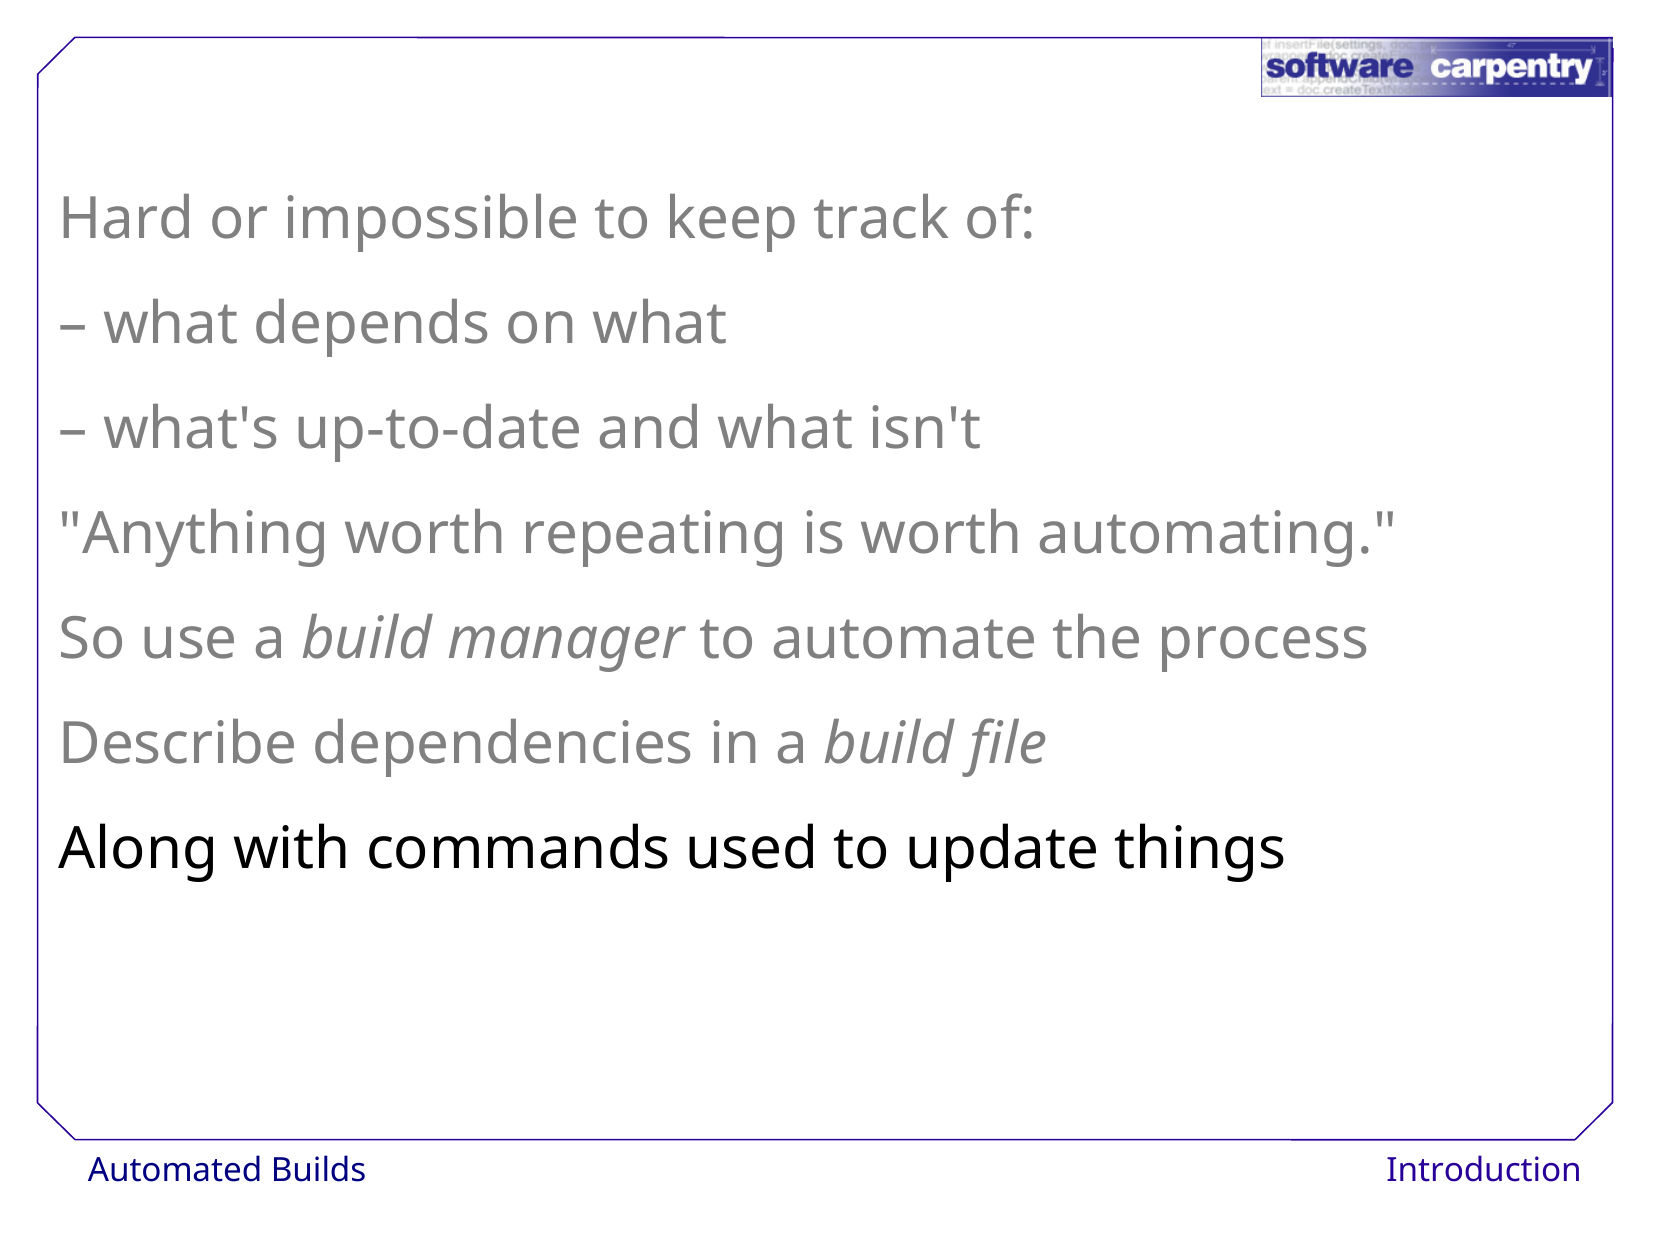

Hard or impossible to keep track of:
– what depends on what
– what's up-to-date and what isn't
"Anything worth repeating is worth automating."
So use a build manager to automate the process
Describe dependencies in a build file
Along with commands used to update things